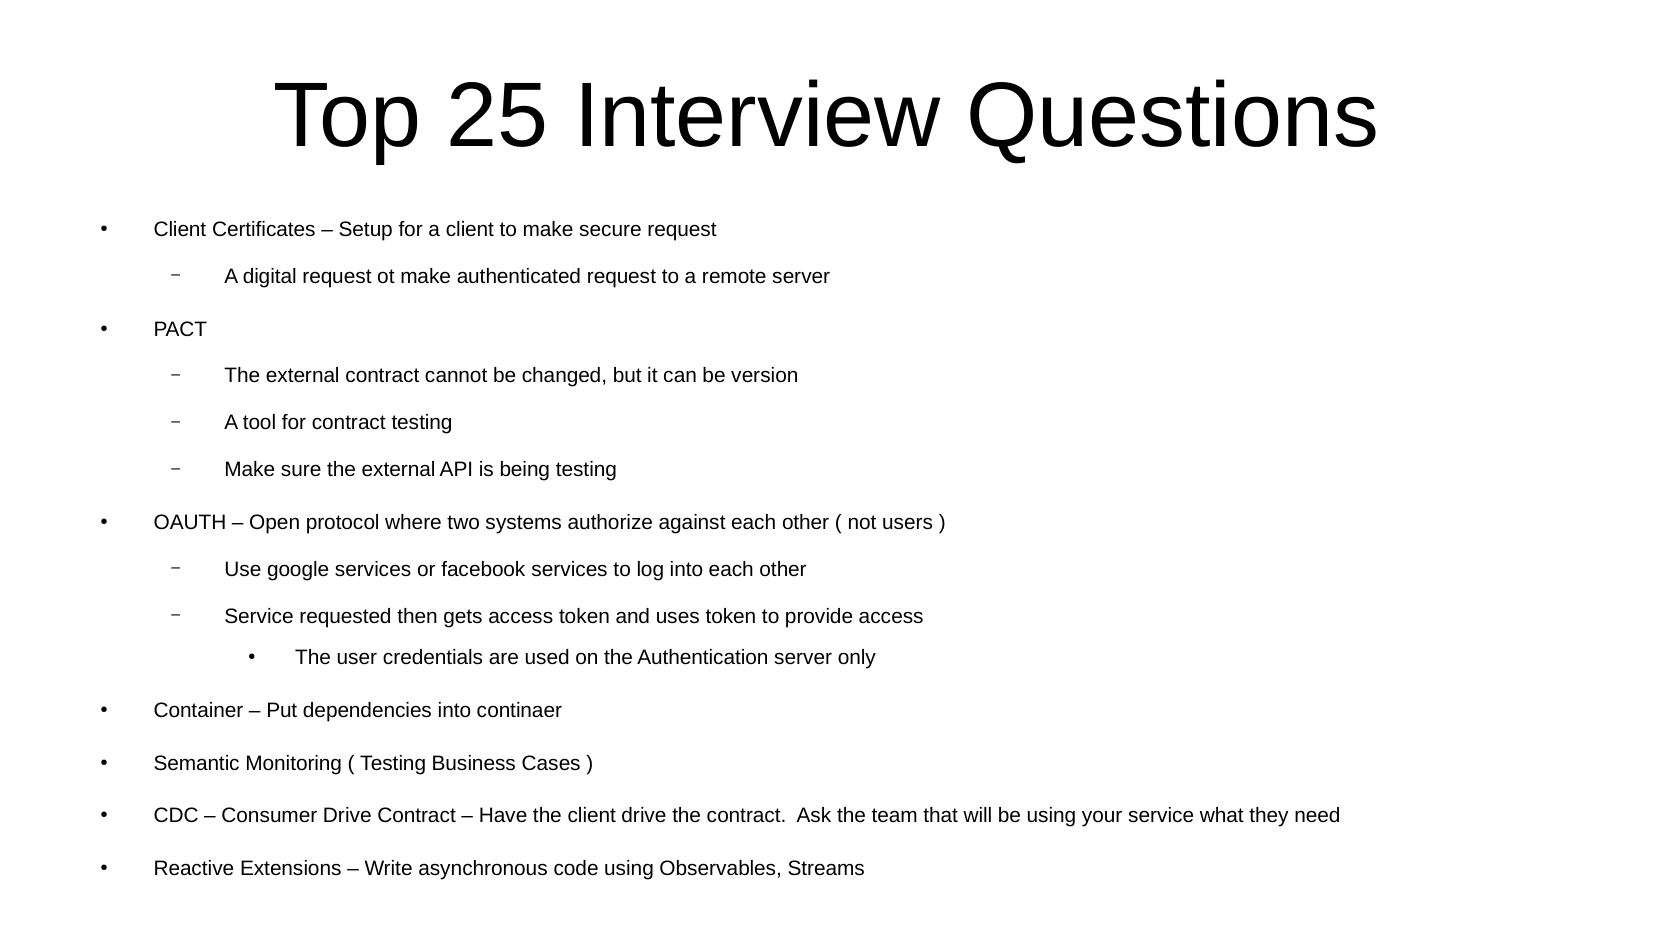

# Top 25 Interview Questions
Client Certificates – Setup for a client to make secure request
A digital request ot make authenticated request to a remote server
PACT
The external contract cannot be changed, but it can be version
A tool for contract testing
Make sure the external API is being testing
OAUTH – Open protocol where two systems authorize against each other ( not users )
Use google services or facebook services to log into each other
Service requested then gets access token and uses token to provide access
The user credentials are used on the Authentication server only
Container – Put dependencies into continaer
Semantic Monitoring ( Testing Business Cases )
CDC – Consumer Drive Contract – Have the client drive the contract. Ask the team that will be using your service what they need
Reactive Extensions – Write asynchronous code using Observables, Streams